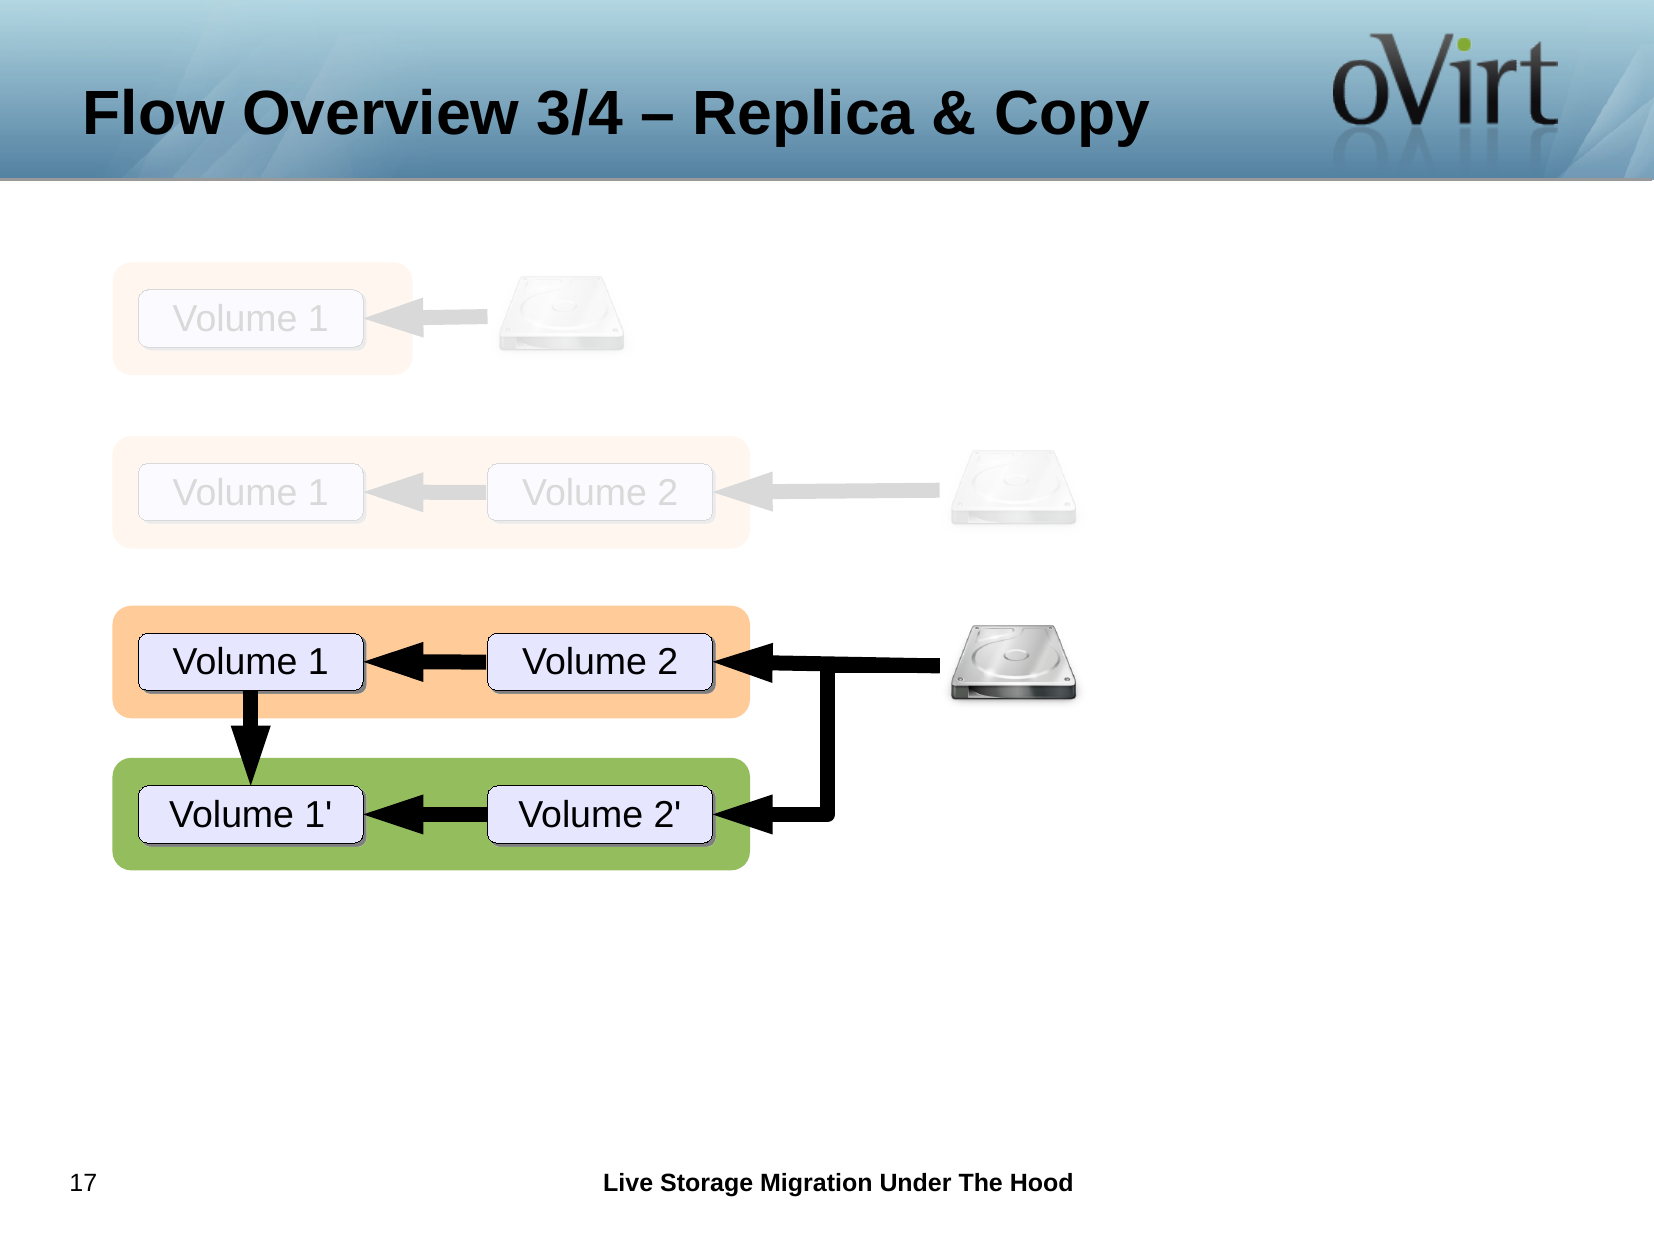

# Flow Overview 3/4 – Replica & Copy
Volume 1
Volume 1
Volume 2
Volume 1
Volume 2
Volume 1'
Volume 2'